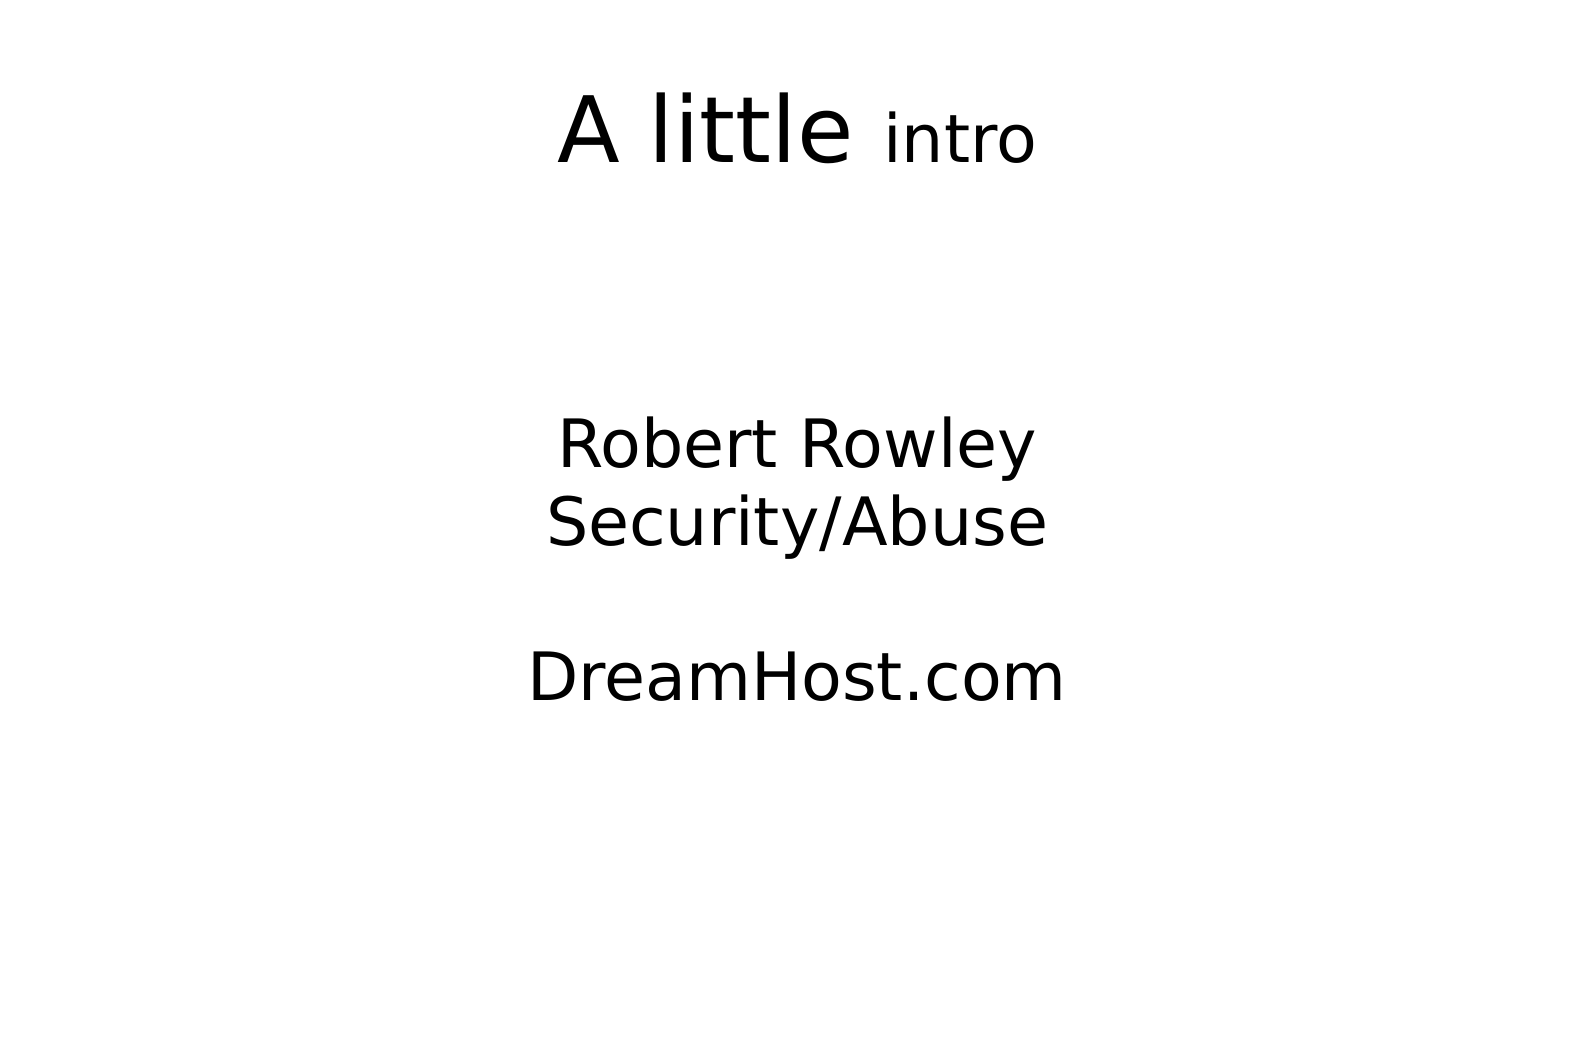

# A little intro
Robert Rowley
Security/Abuse
DreamHost.com